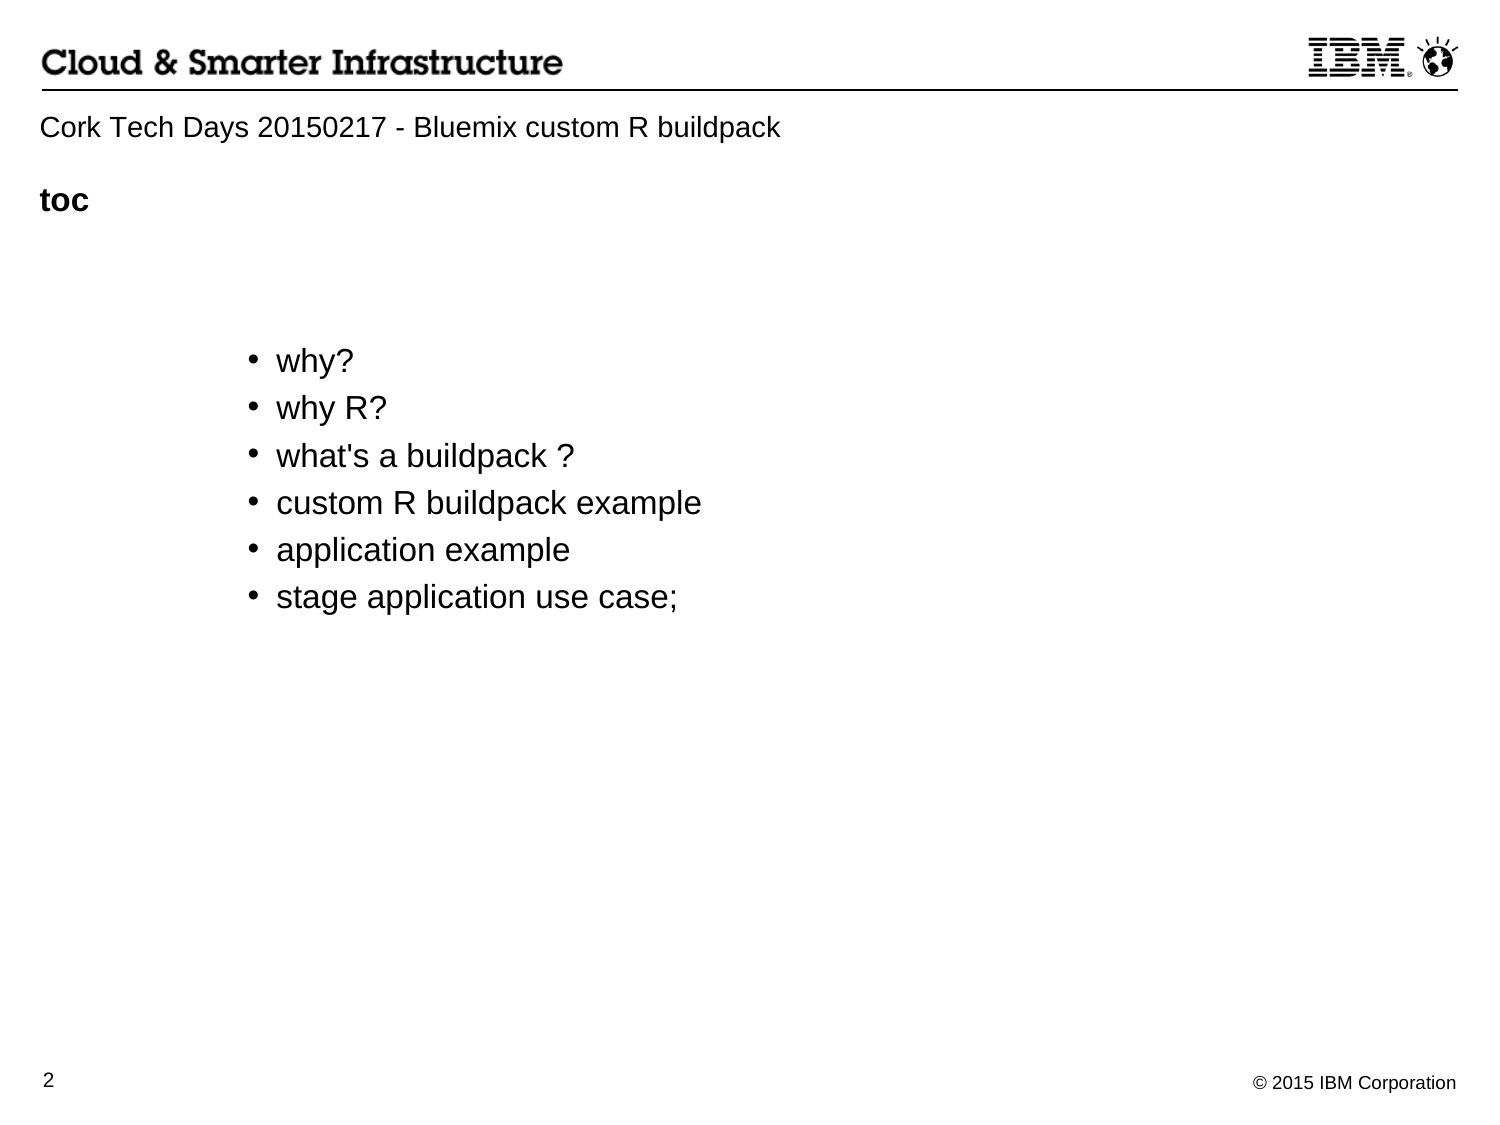

# Cork Tech Days 20150217 - Bluemix custom R buildpack toc
why?
why R?
what's a buildpack ?
custom R buildpack example
application example
stage application use case;